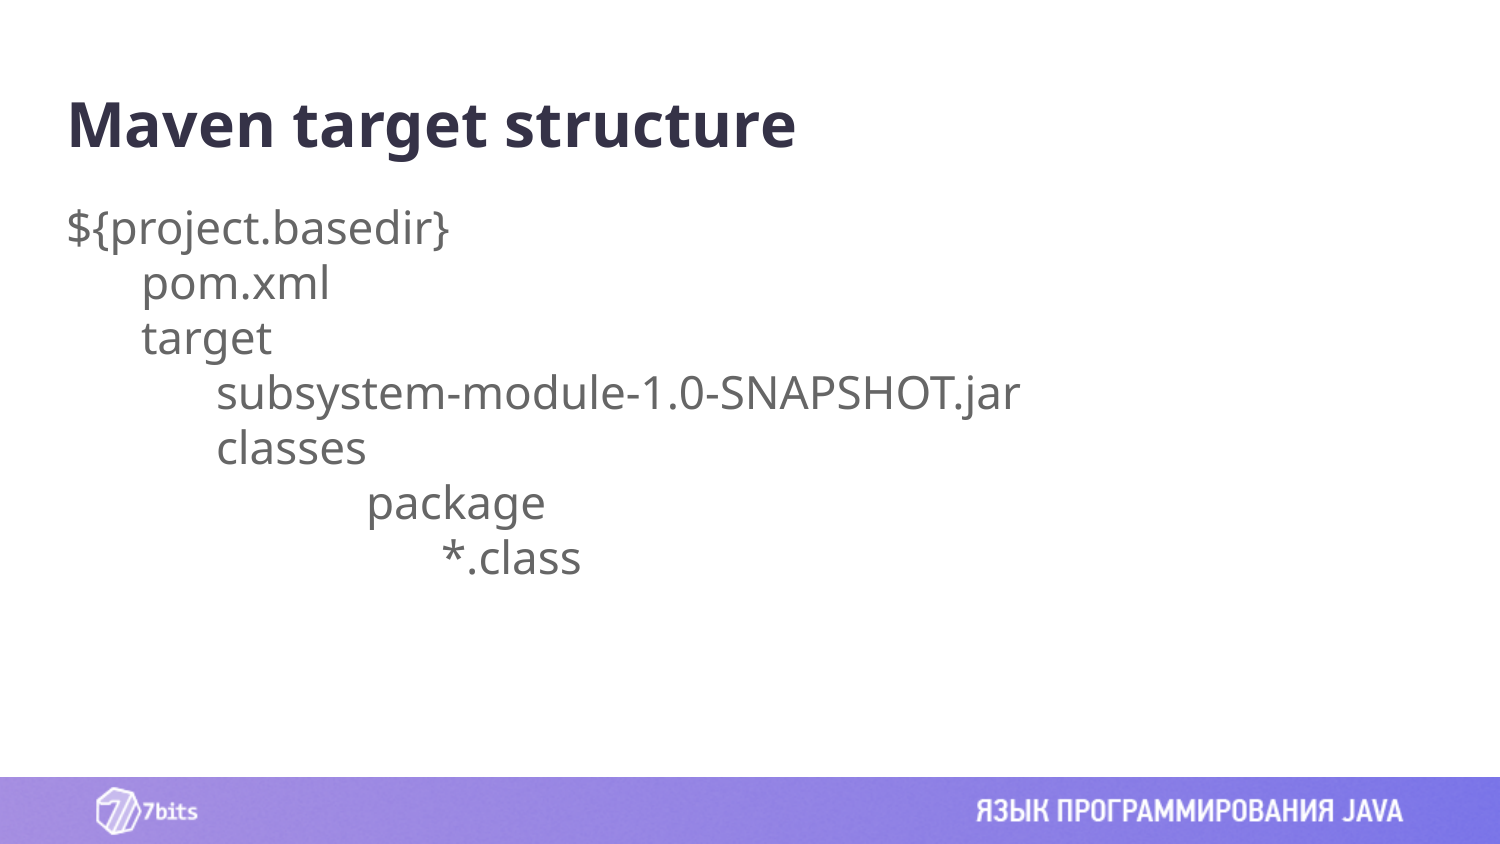

# Maven target structure
${project.basedir}
	pom.xml
	target
		subsystem-module-1.0-SNAPSHOT.jar
		classes
				package
					*.class